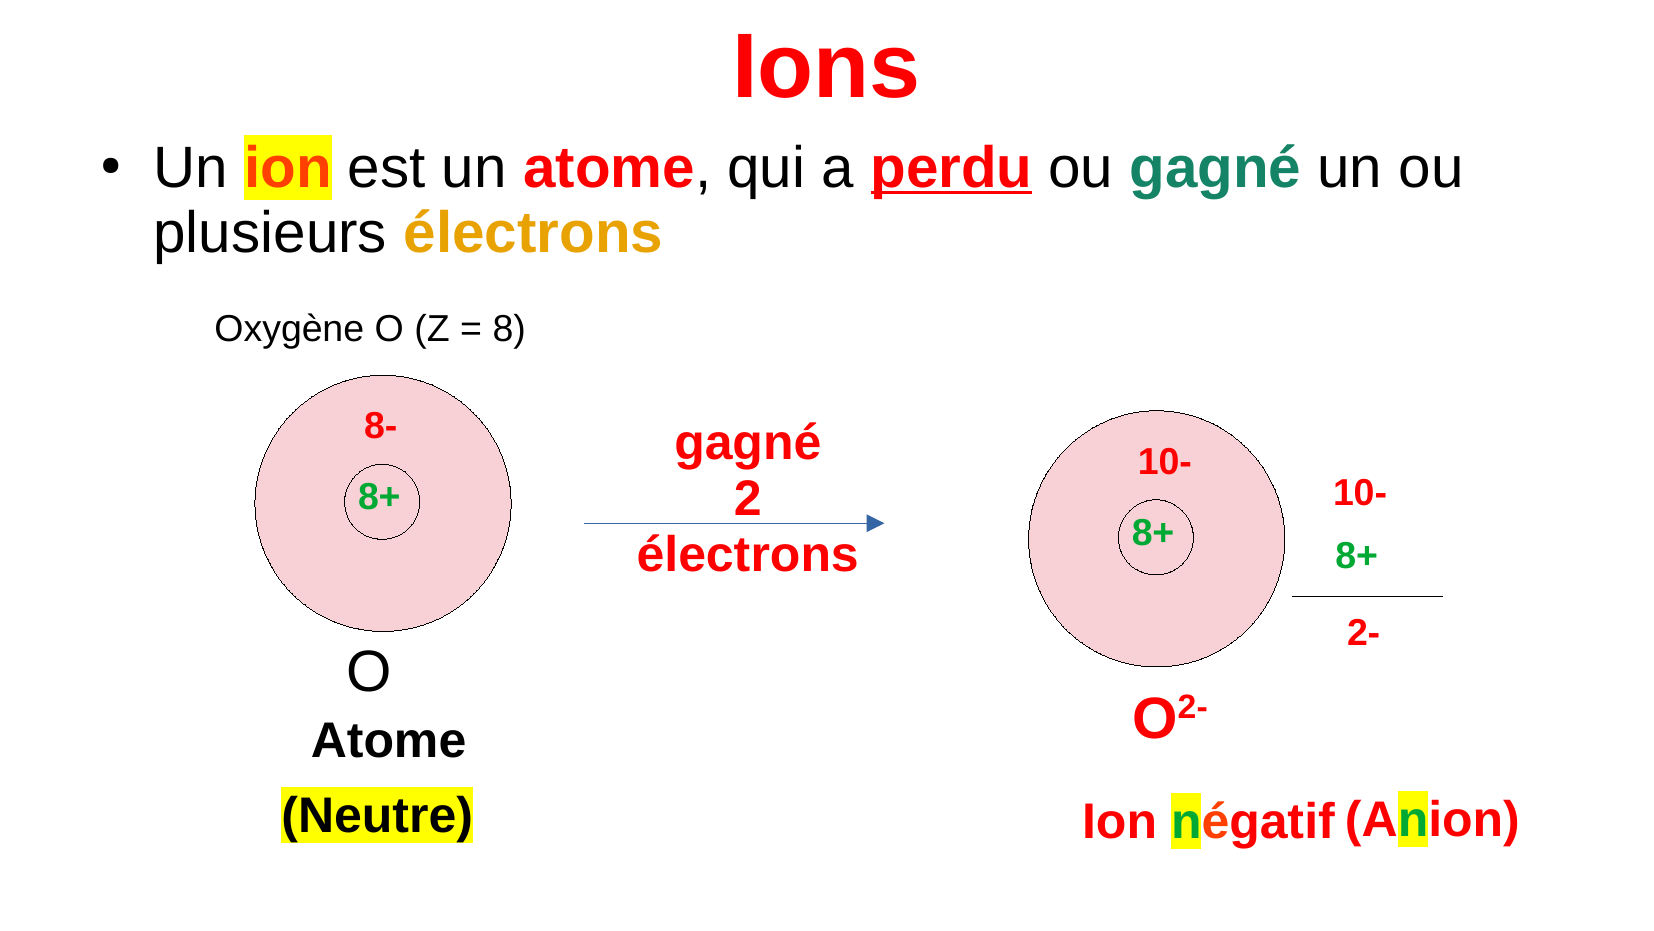

# Ions
Un ion est un atome, qui a perdu ou gagné un ou plusieurs électrons
Oxygène O (Z = 8)
8-
gagné
2
électrons
10-
10-
8+
8+
8+
2-
O
O2-
Atome
(Neutre)
(Anion)
Ion négatif